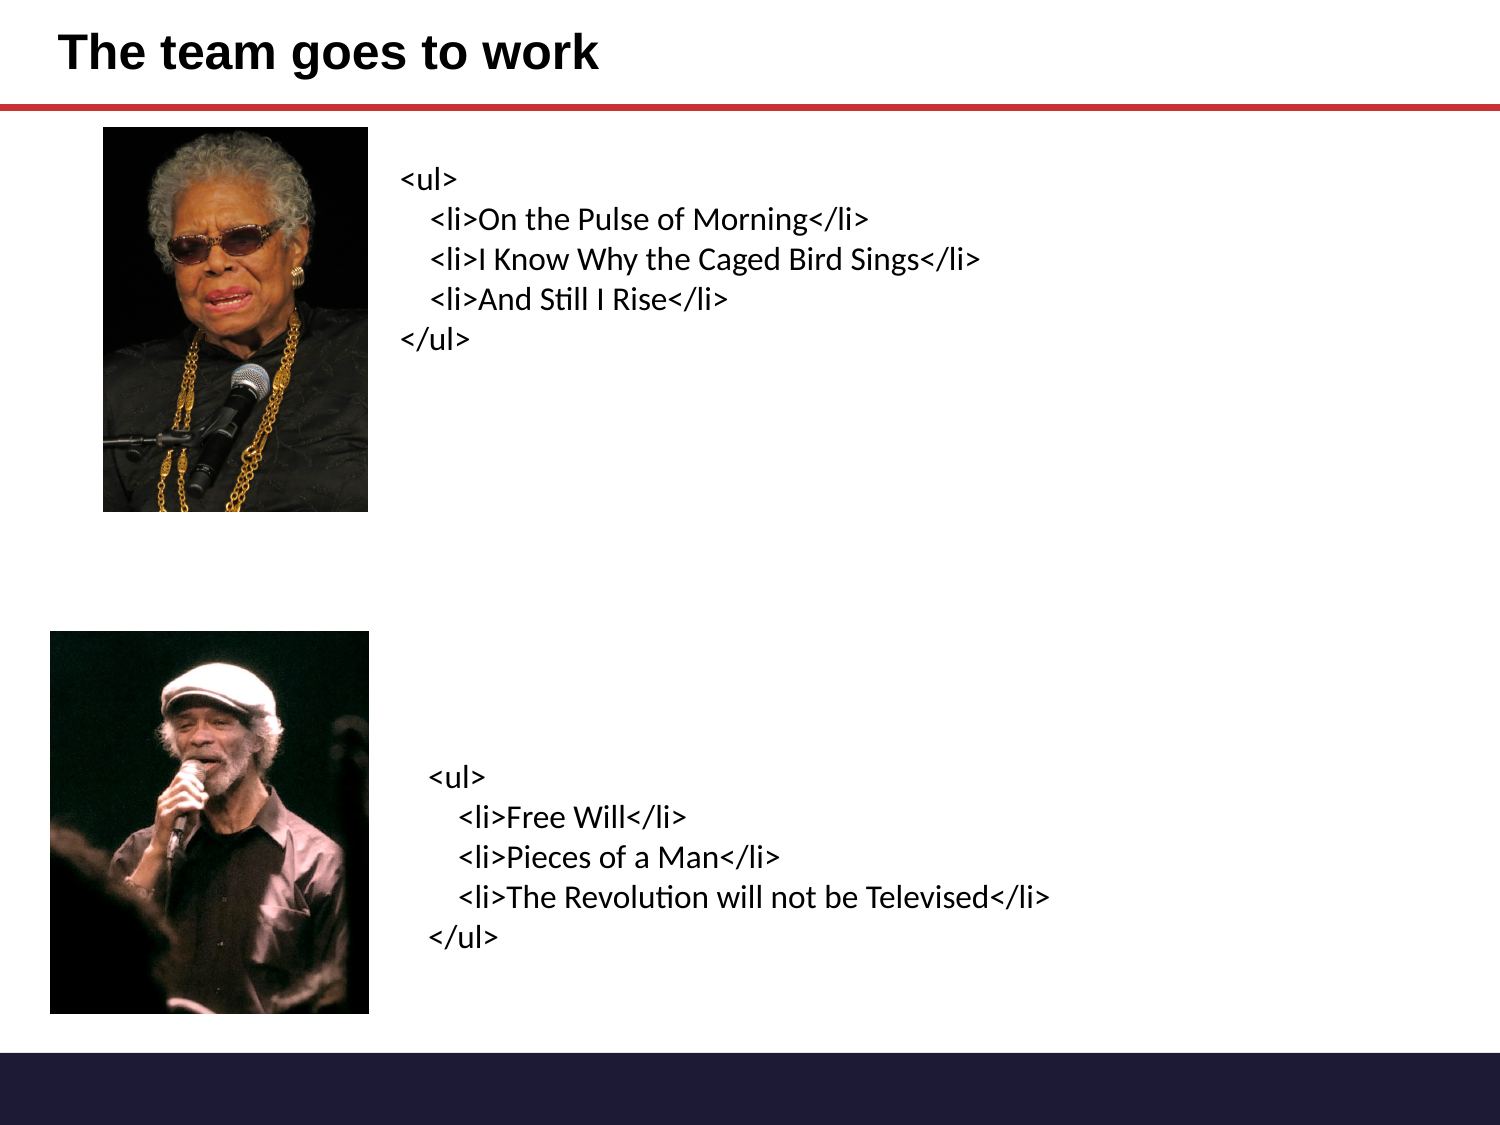

# The team goes to work
<ul>
 <li>On the Pulse of Morning</li>
 <li>I Know Why the Caged Bird Sings</li>
 <li>And Still I Rise</li>
</ul>
<ul>
 <li>Free Will</li>
 <li>Pieces of a Man</li>
 <li>The Revolution will not be Televised</li>
</ul>